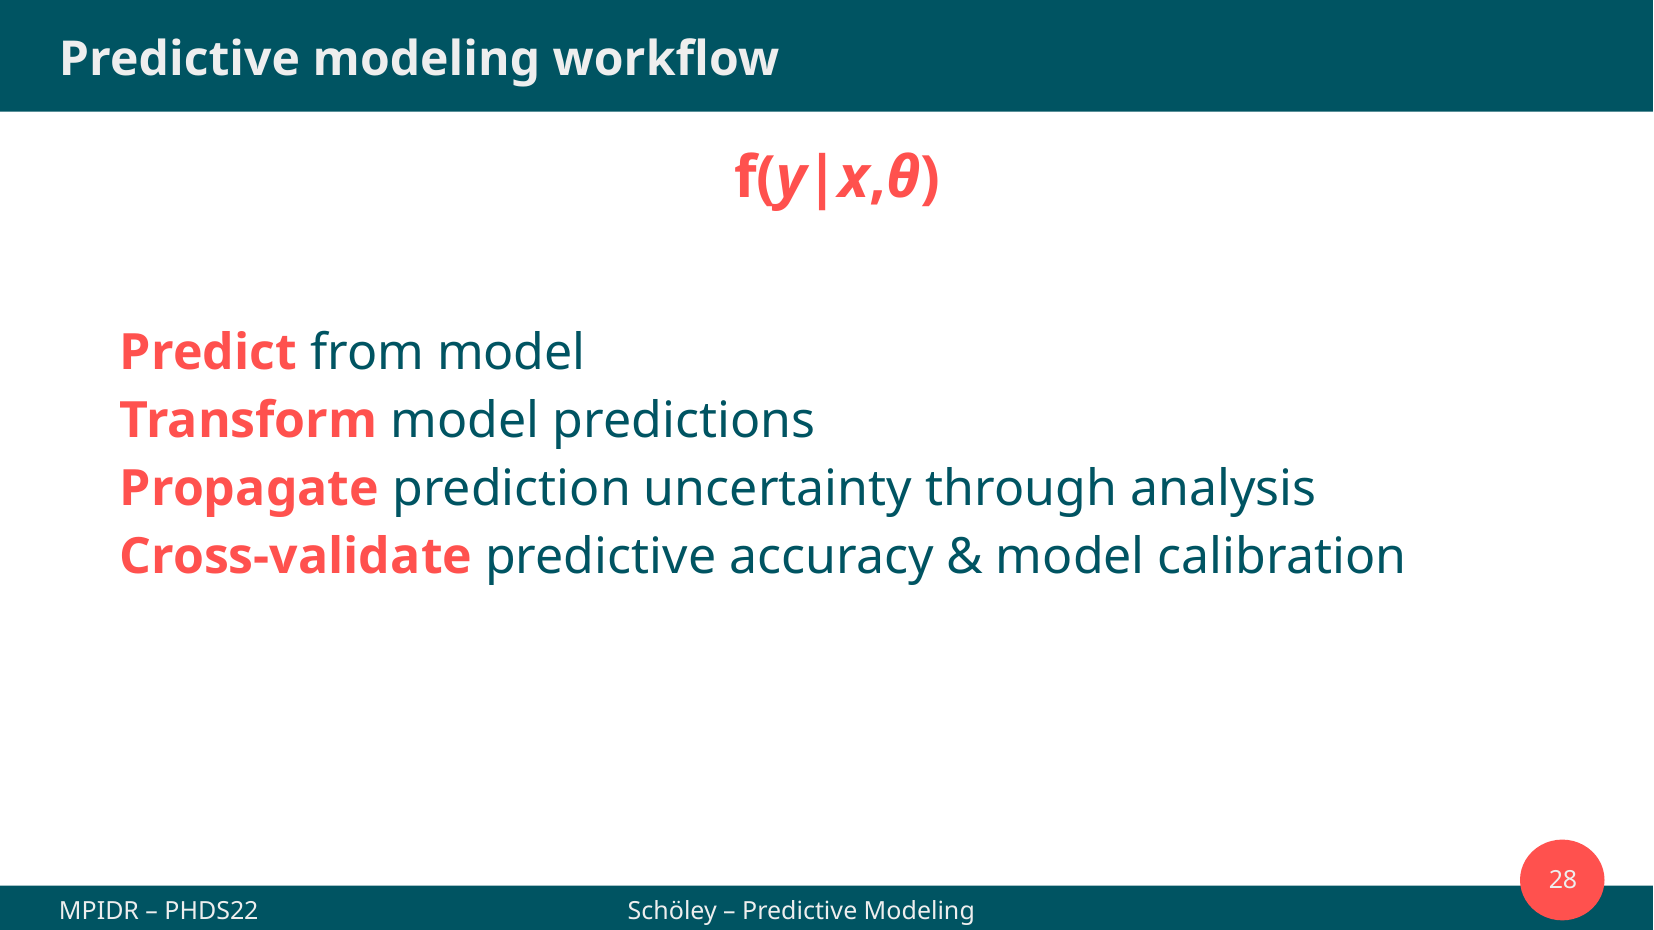

# Predictive modeling workflow
f(y|x,θ)
Predict from model
Transform model predictions
Propagate prediction uncertainty through analysis
Cross-validate predictive accuracy & model calibration
28
MPIDR – PHDS22
Schöley – Predictive Modeling